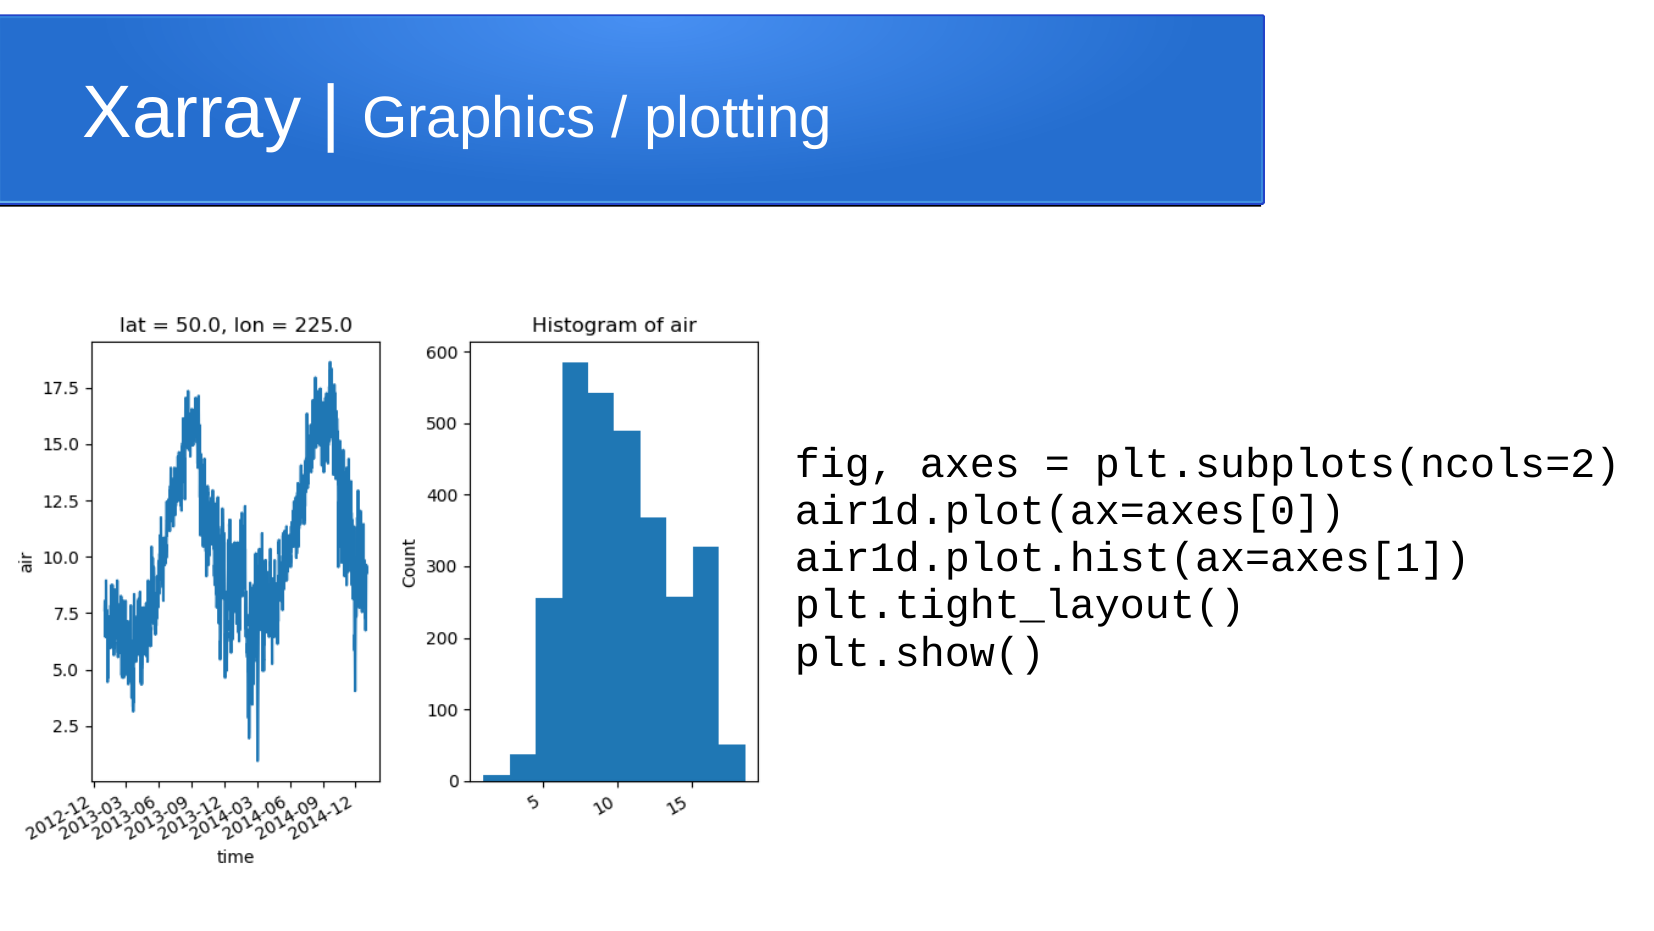

# Xarray | Graphics / plotting
fig, axes = plt.subplots(ncols=2)
air1d.plot(ax=axes[0])
air1d.plot.hist(ax=axes[1])
plt.tight_layout()
plt.show()